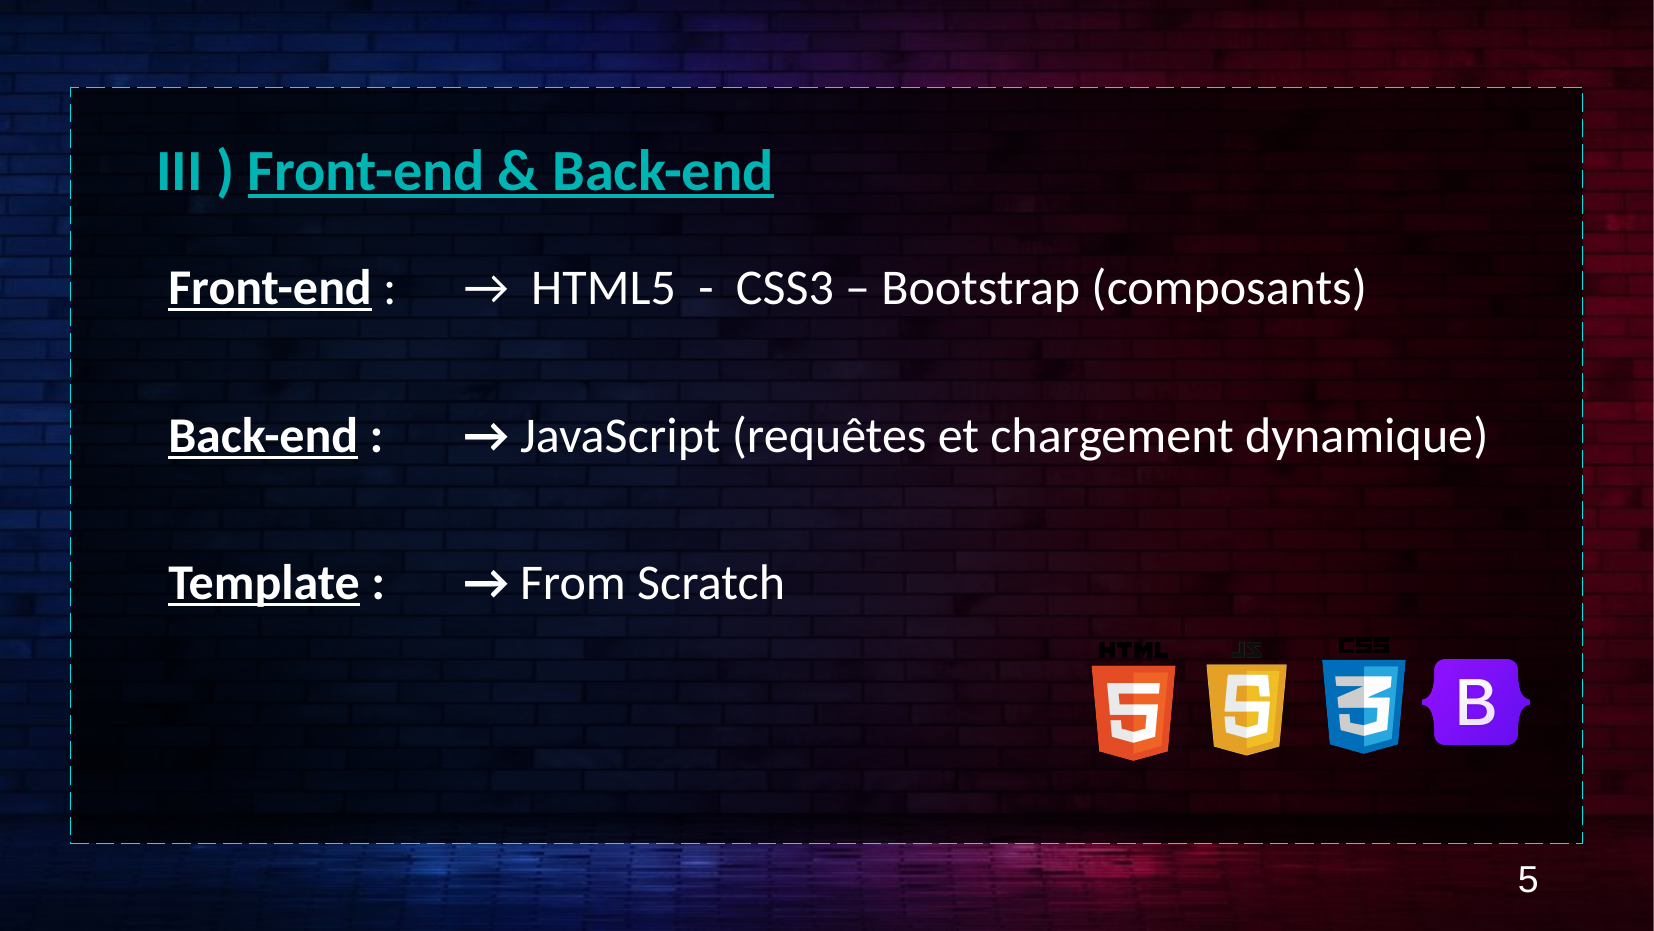

III ) Front-end & Back-end
Front-end : 	→ HTML5 - CSS3 – Bootstrap (composants)
Back-end :		→ JavaScript (requêtes et chargement dynamique)
Template :		→ From Scratch